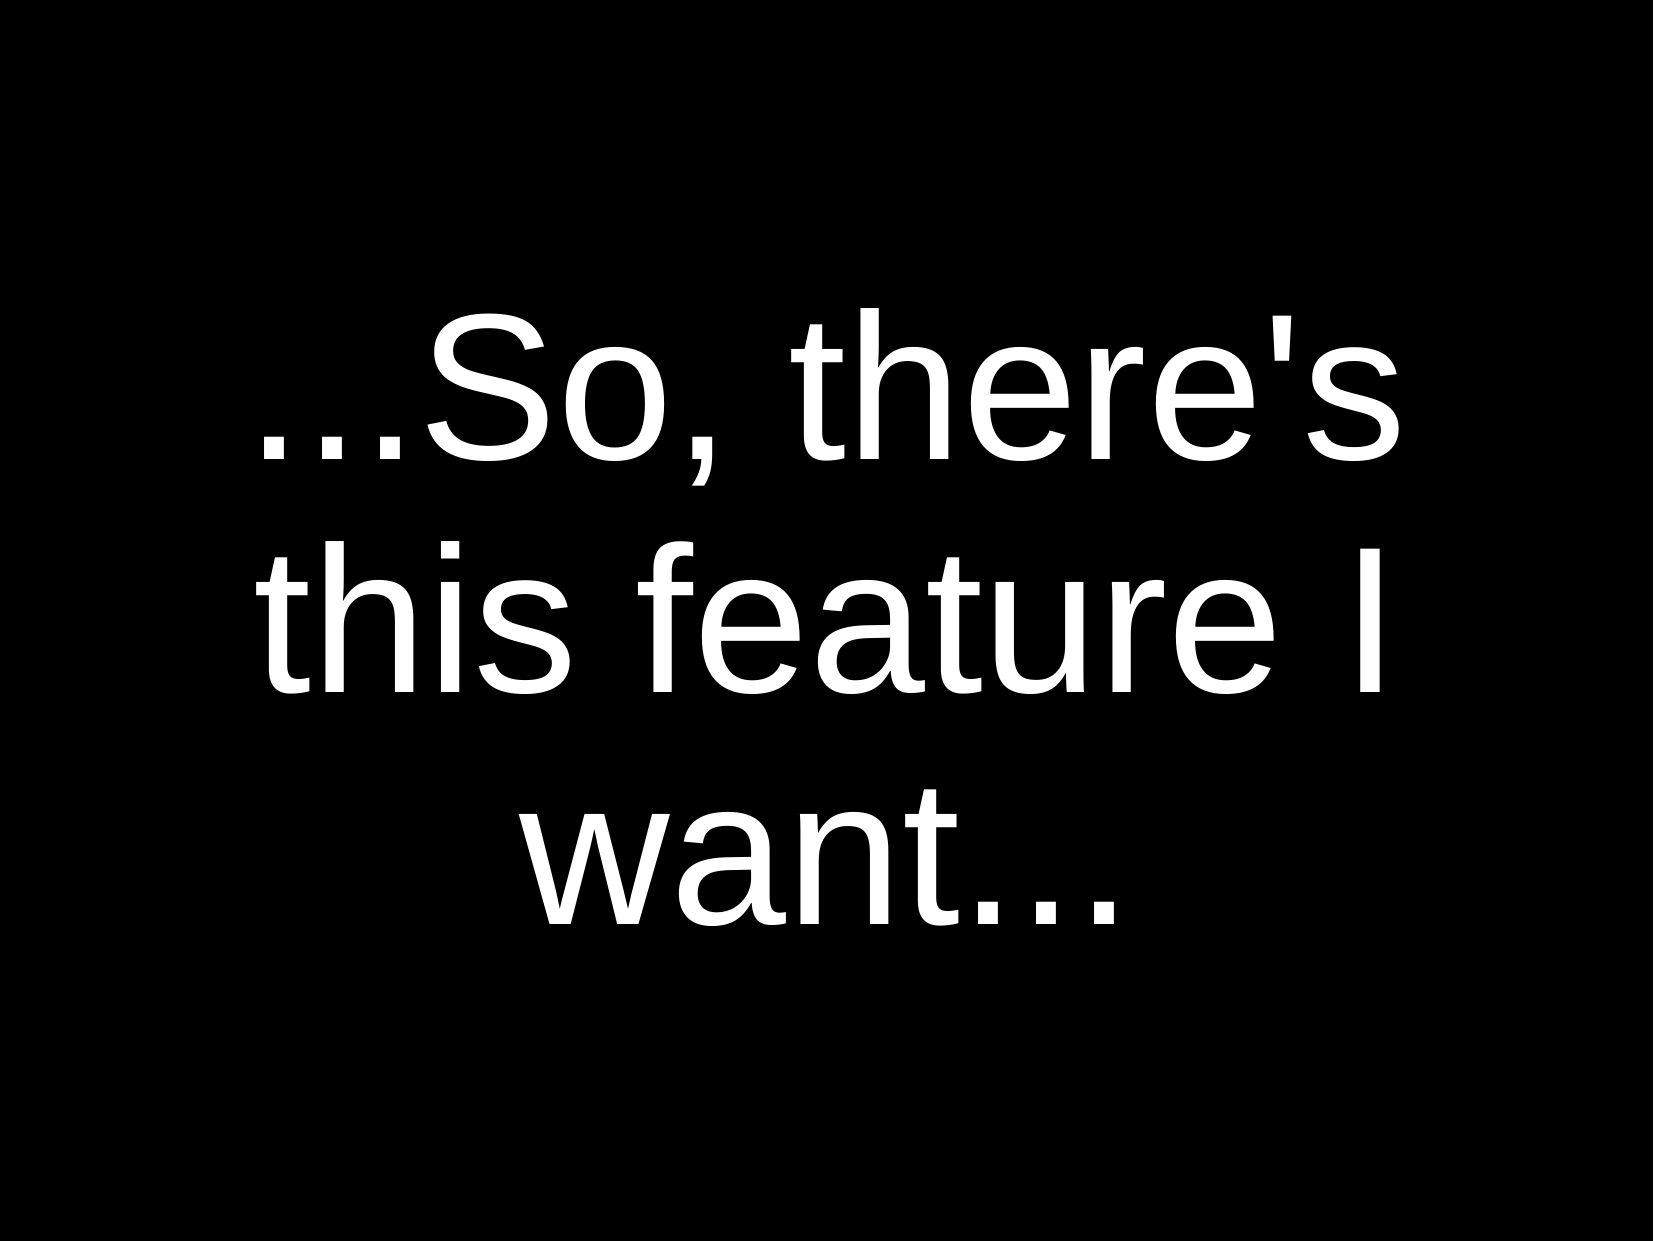

# ...So, there's this feature I want...